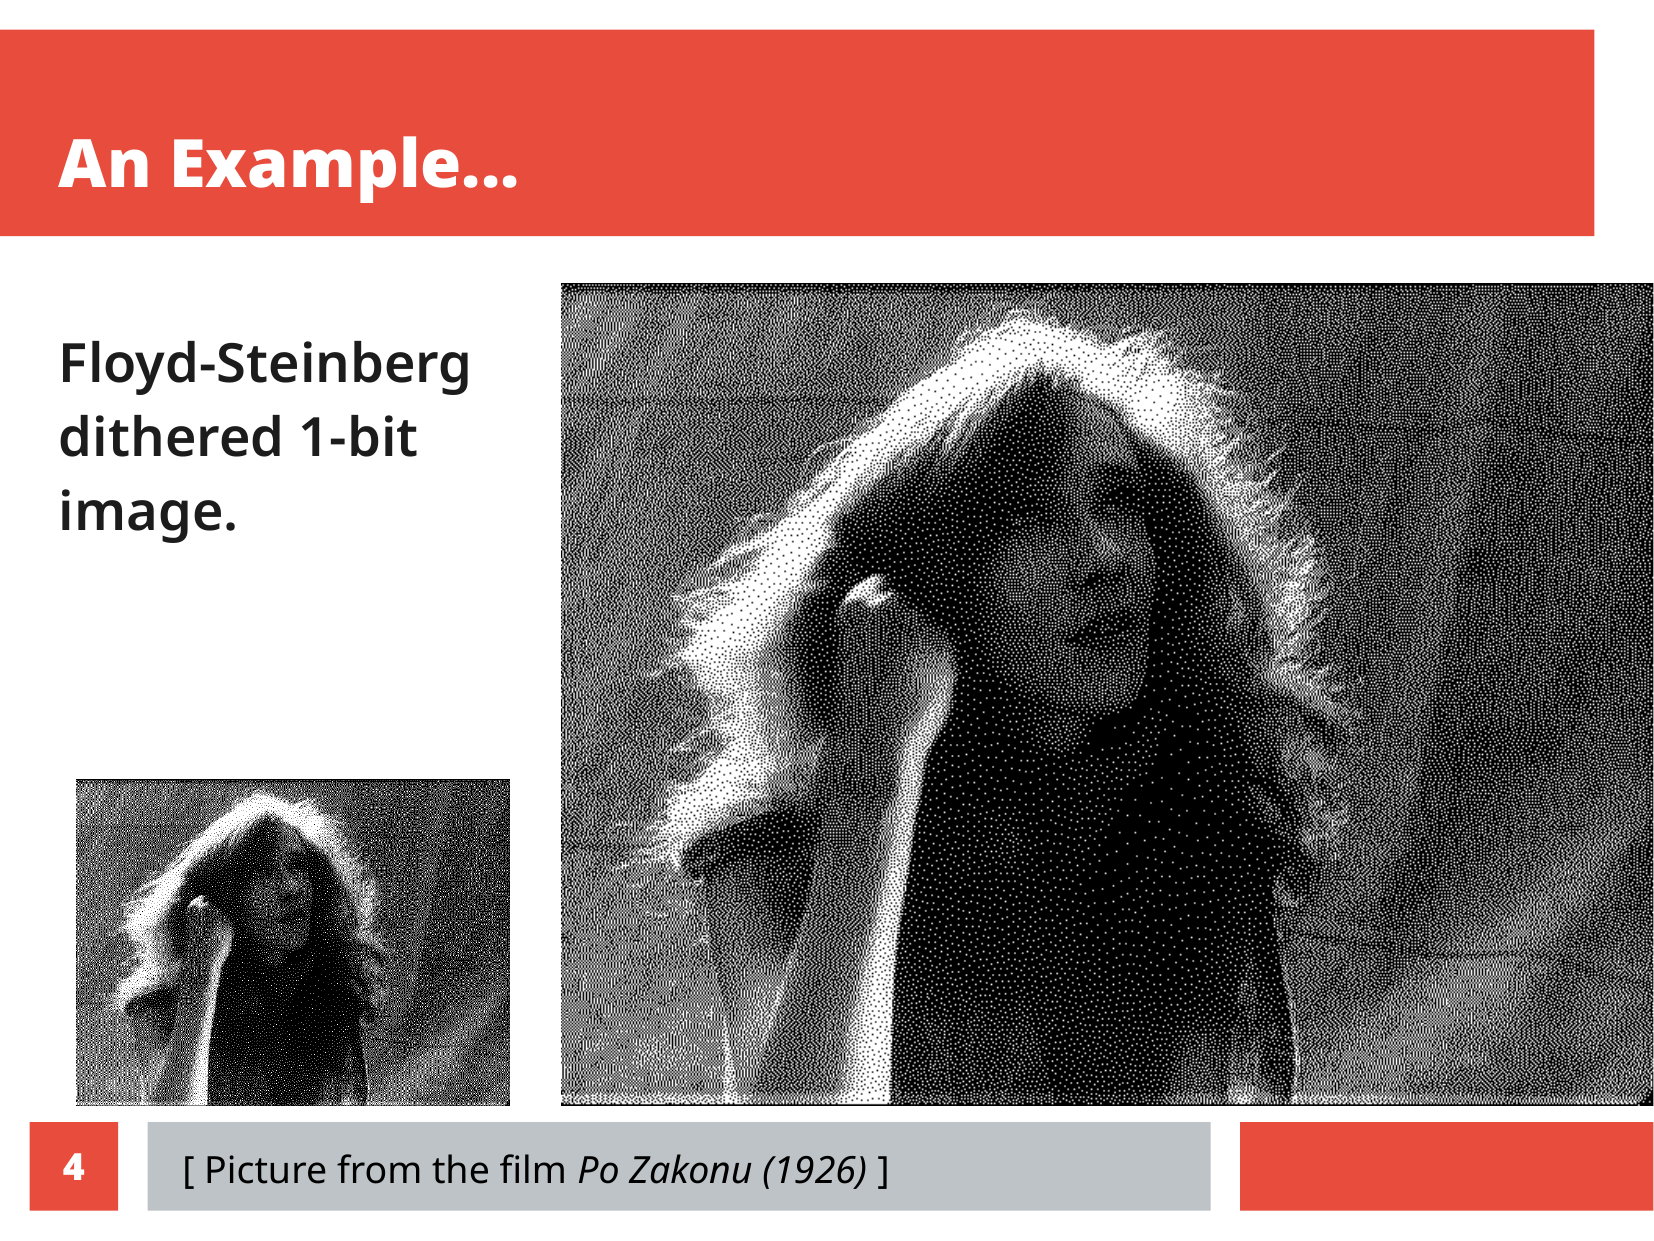

# An Example...
Floyd-Steinberg dithered 1-bit image.
4
[ Picture from the film Po Zakonu (1926) ]